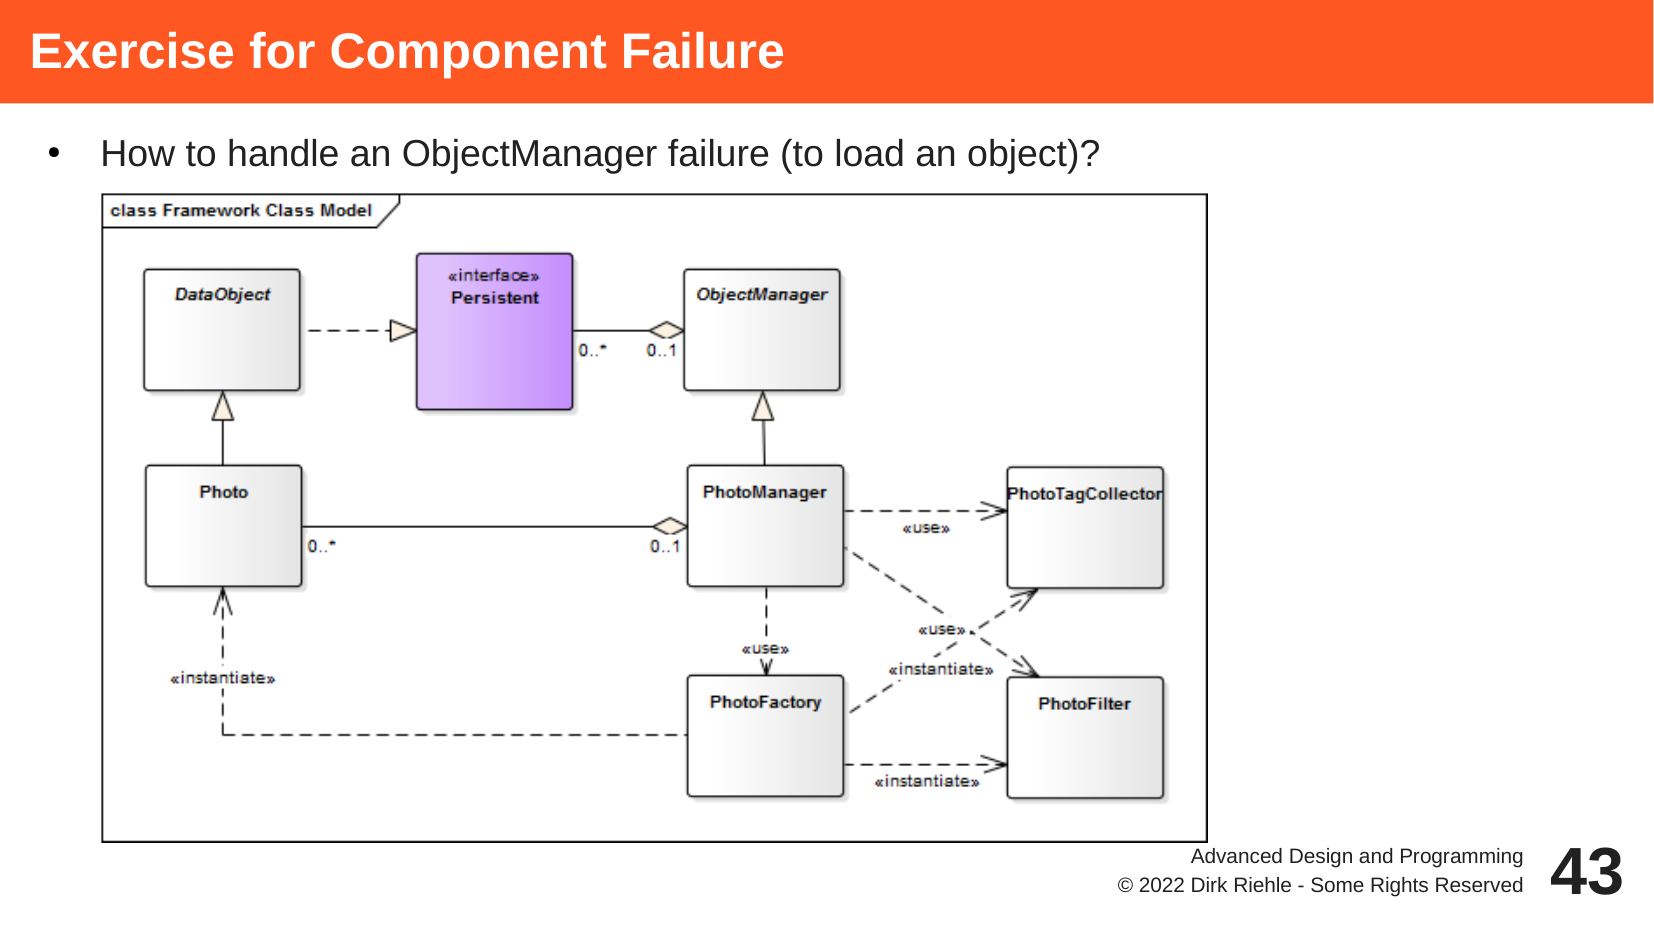

# Exercise for Component Failure
How to handle an ObjectManager failure (to load an object)?
Advanced Design and Programming
43
© 2022 Dirk Riehle - Some Rights Reserved